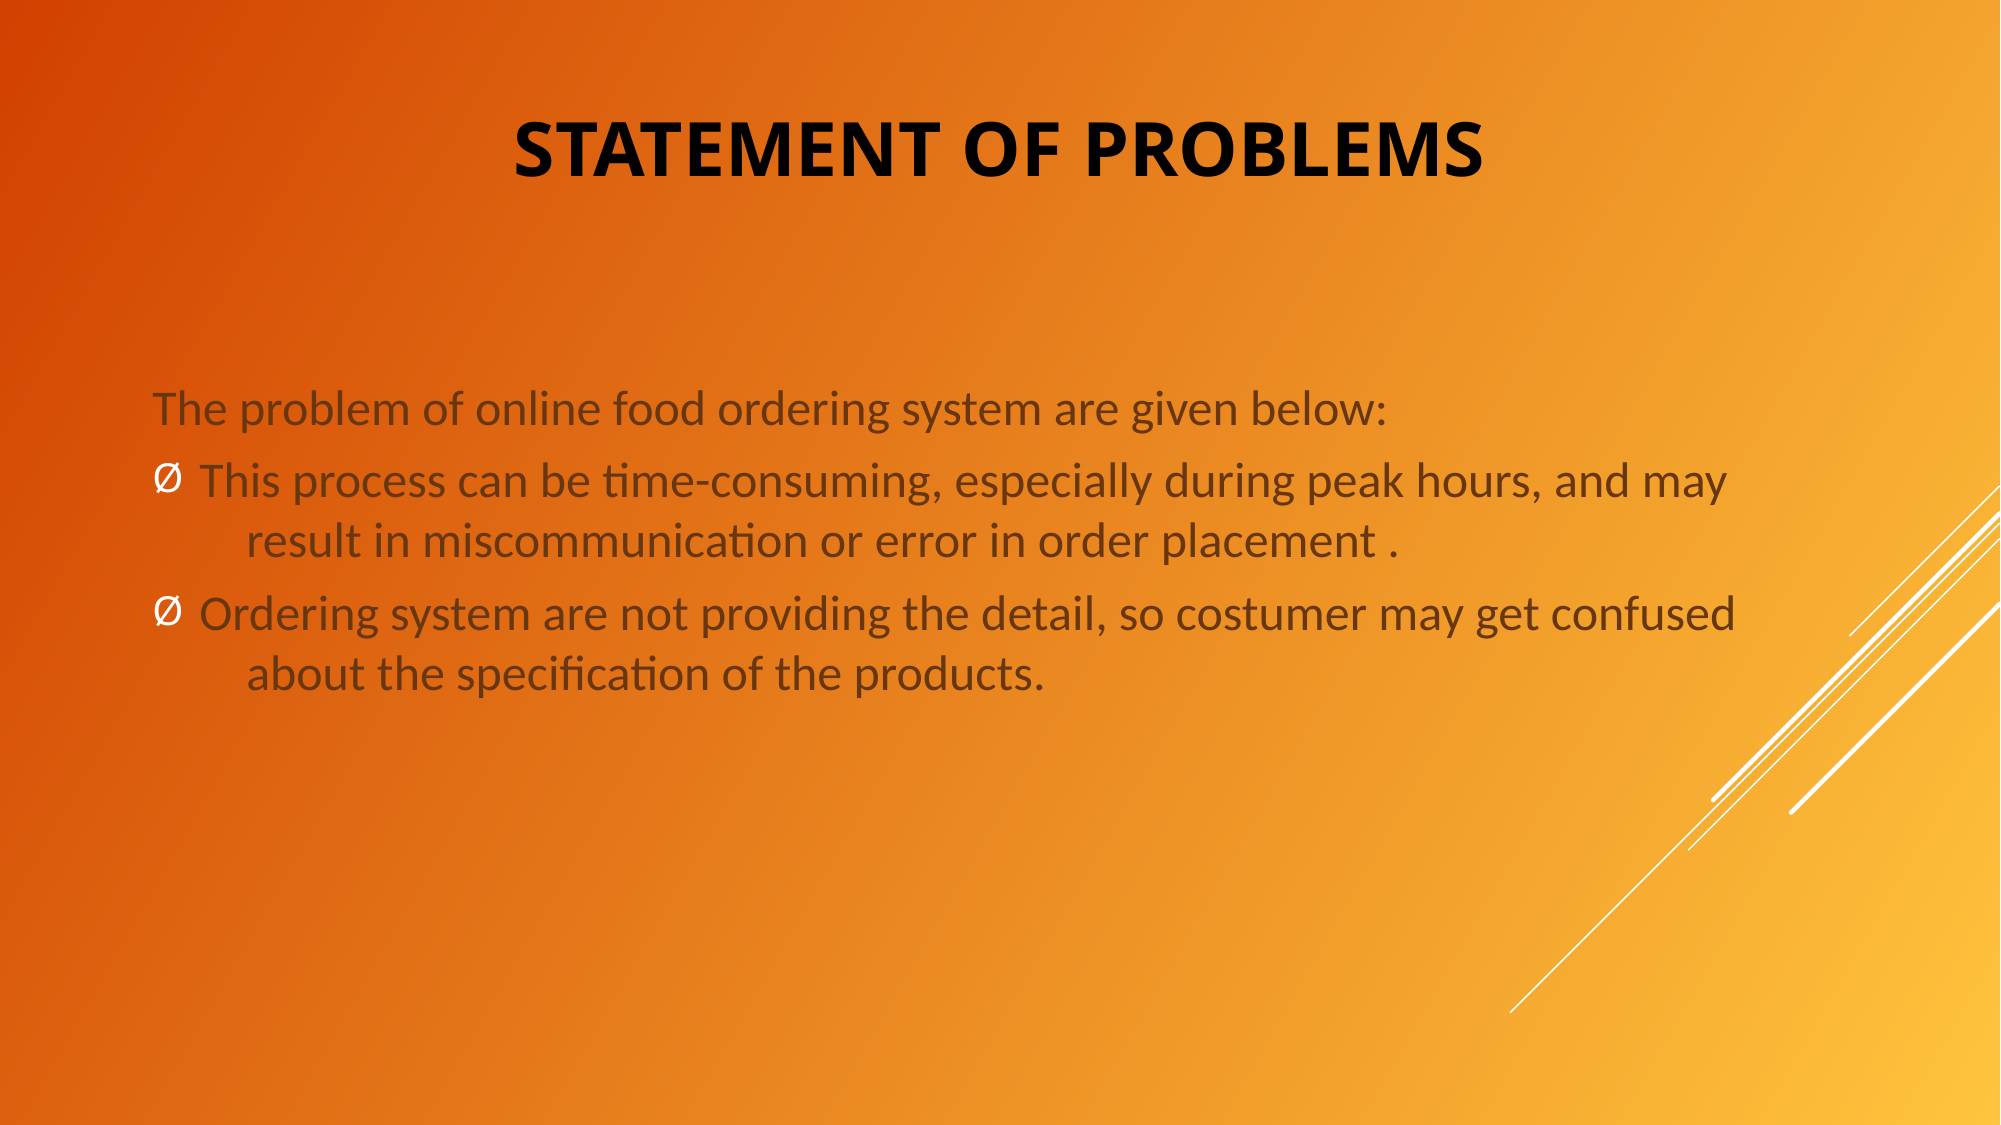

# Statement of problems
The problem of online food ordering system are given below:
This process can be time-consuming, especially during peak hours, and may result in miscommunication or error in order placement .
Ordering system are not providing the detail, so costumer may get confused about the specification of the products.